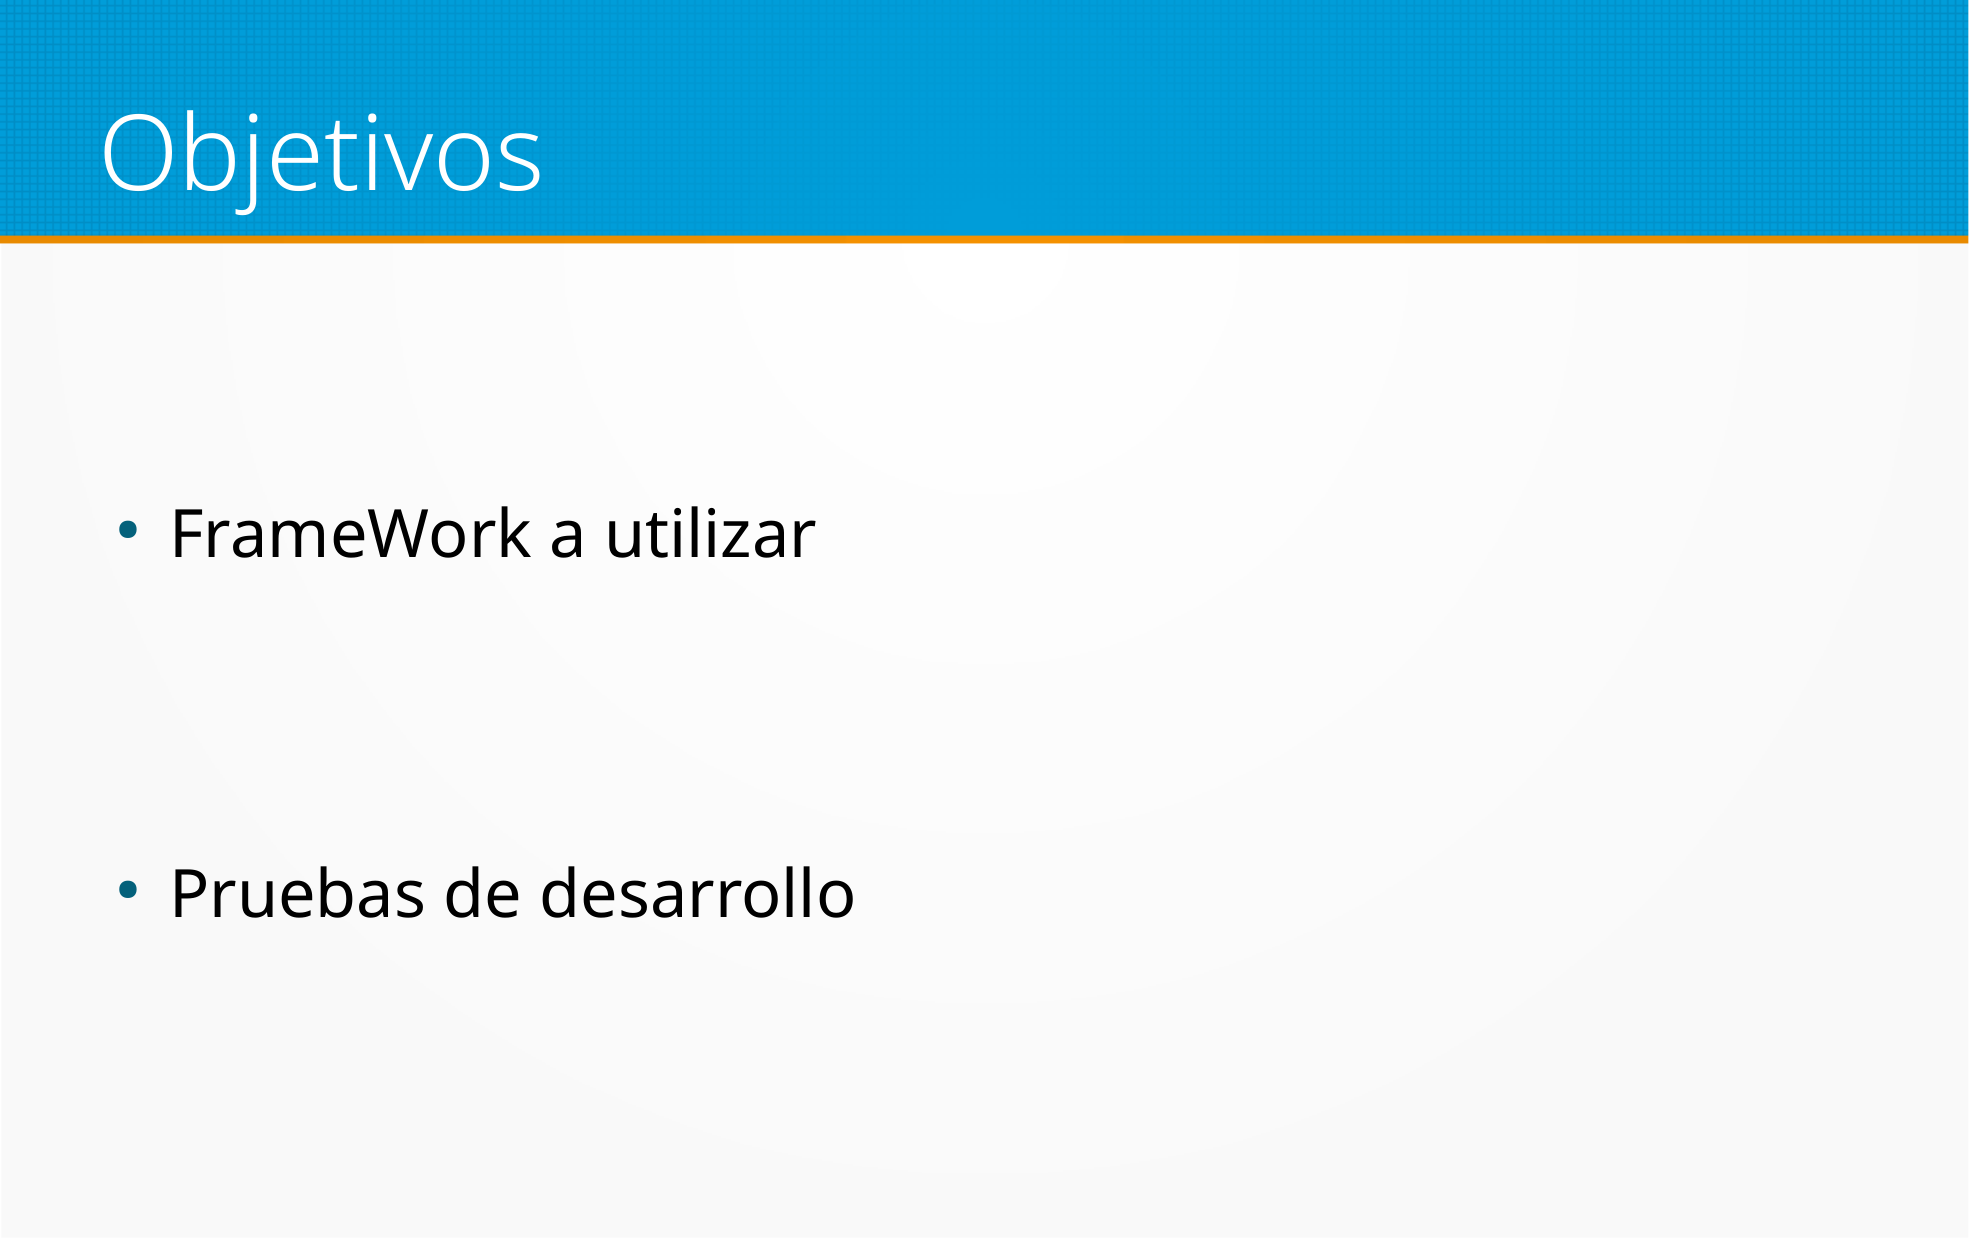

# Objetivos
FrameWork a utilizar
Pruebas de desarrollo